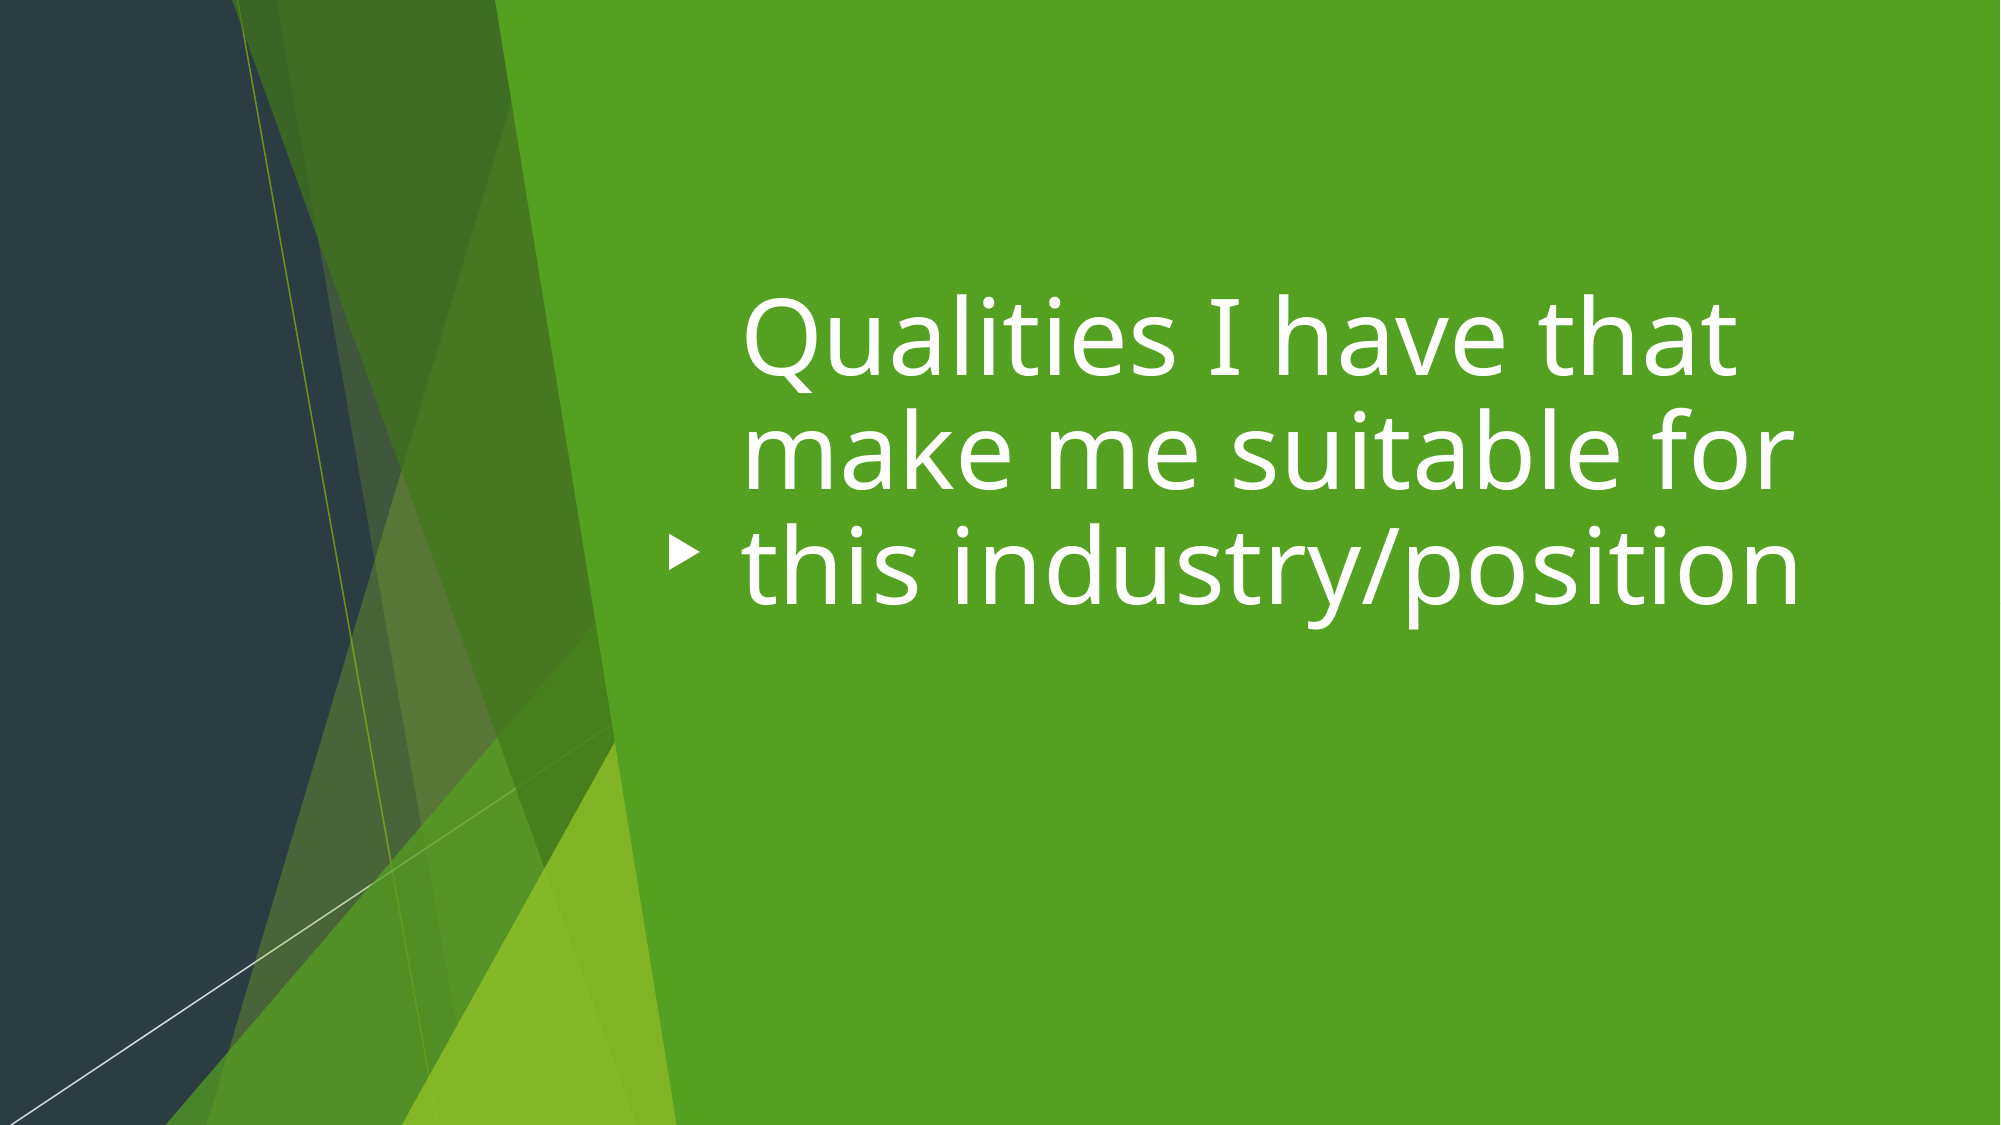

# Qualities I have that make me suitable for this industry/position